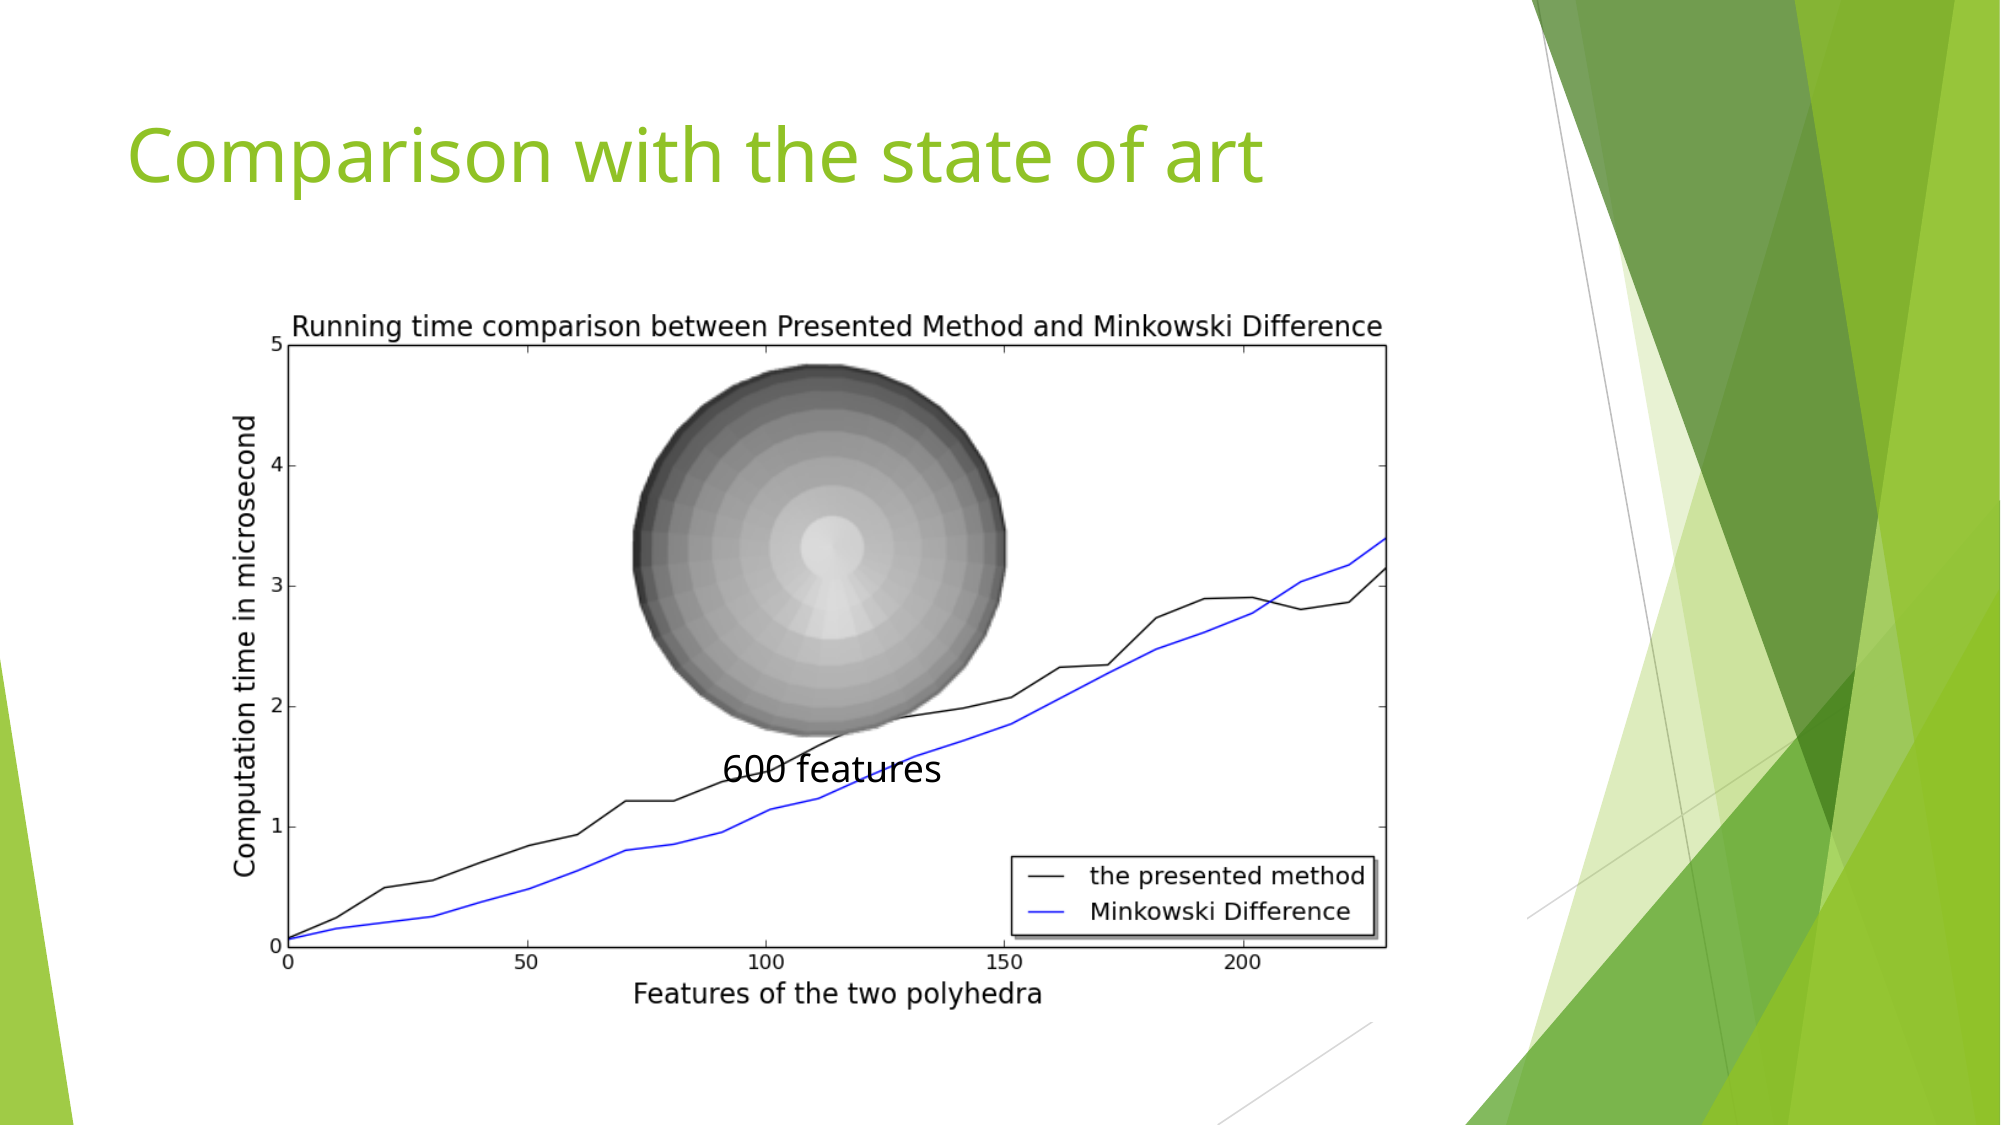

# Comparison with the state of art
600 features